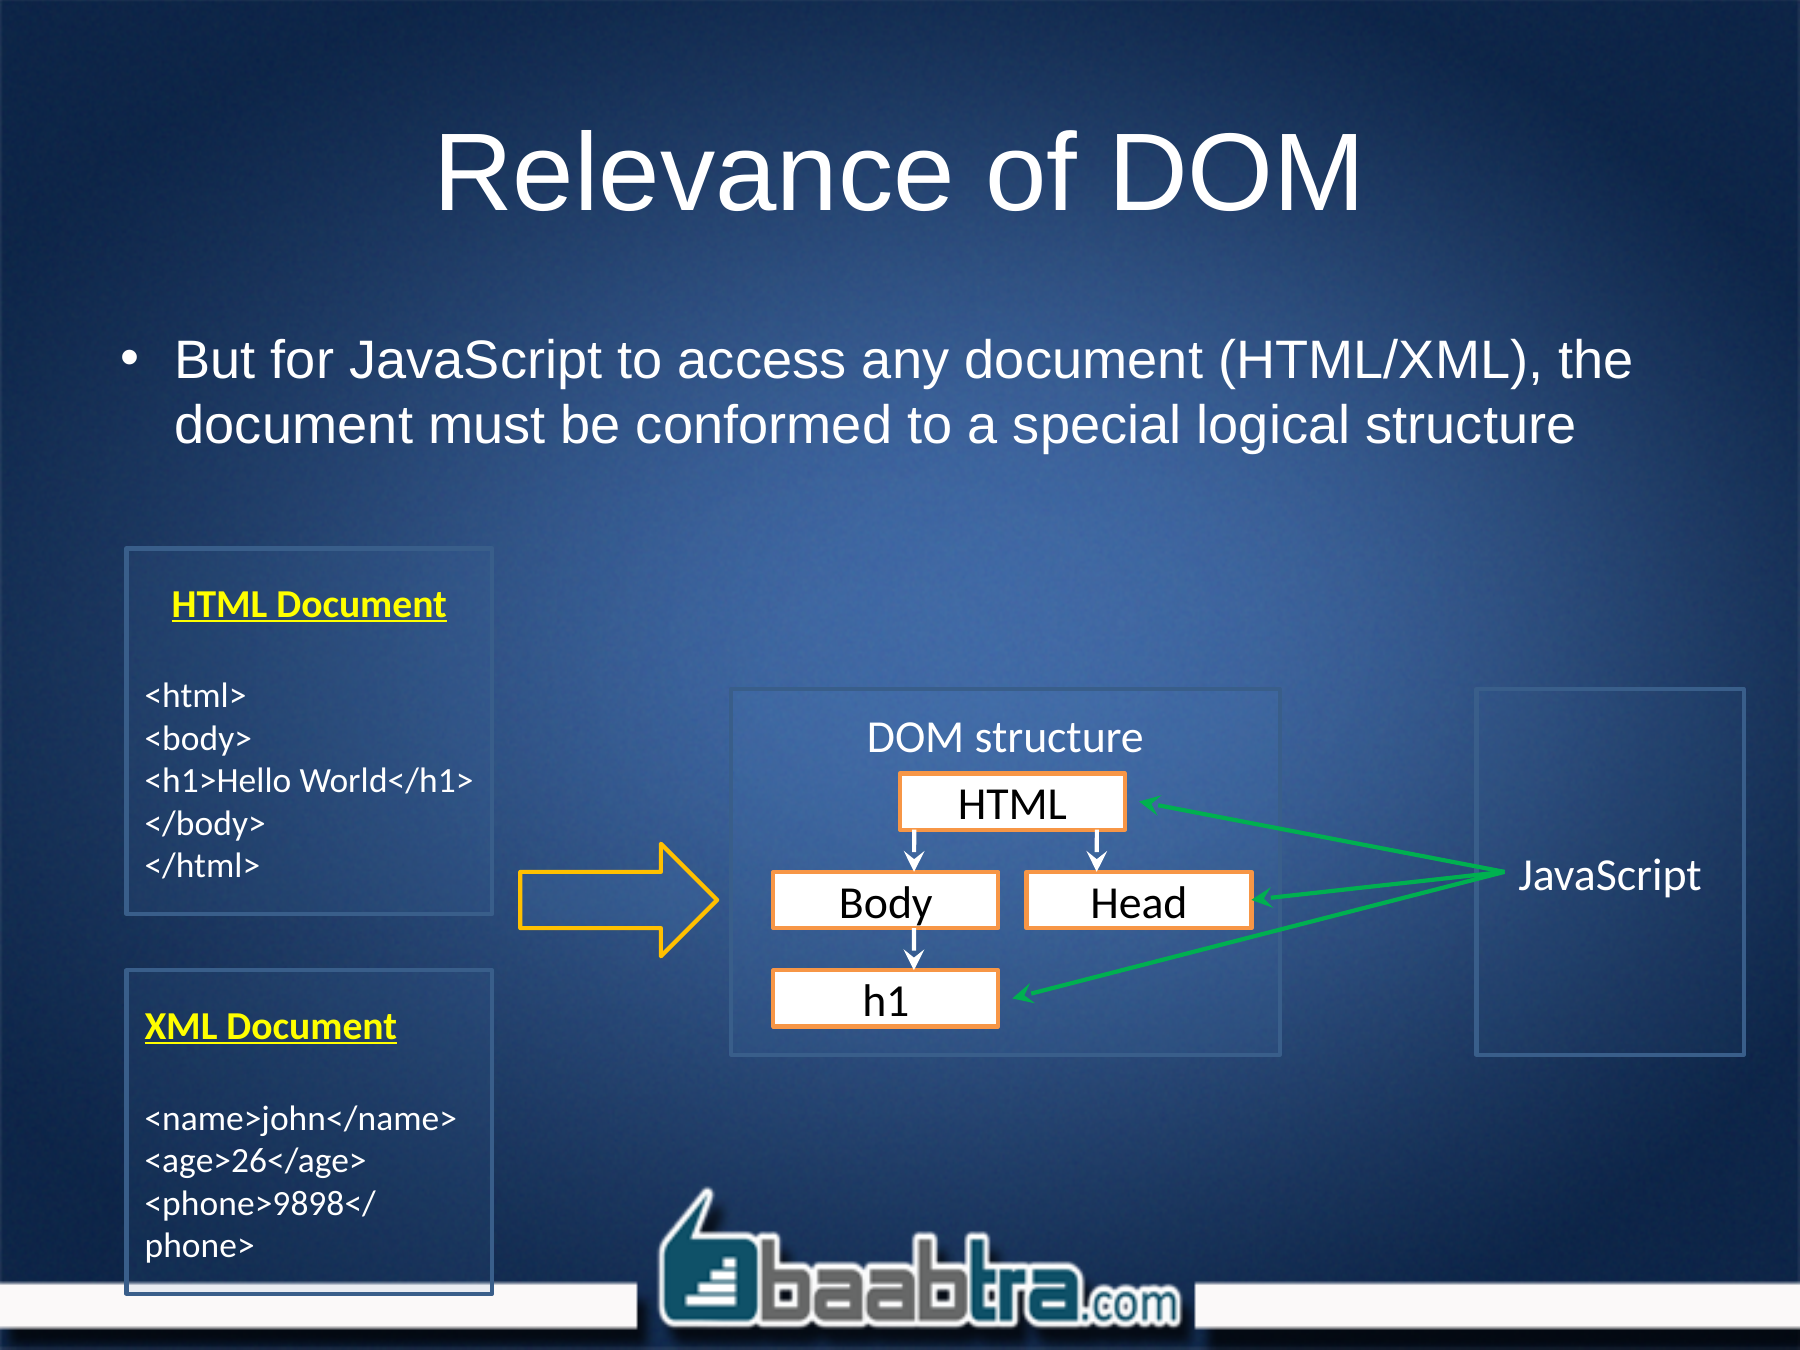

# Relevance of DOM
But for JavaScript to access any document (HTML/XML), the document must be conformed to a special logical structure
HTML Document
<html>
<body>
<h1>Hello World</h1>
</body>
</html>
DOM structure
HTML
Body
Head
h1
JavaScript
XML Document
<name>john</name>
<age>26</age>
<phone>9898</phone>